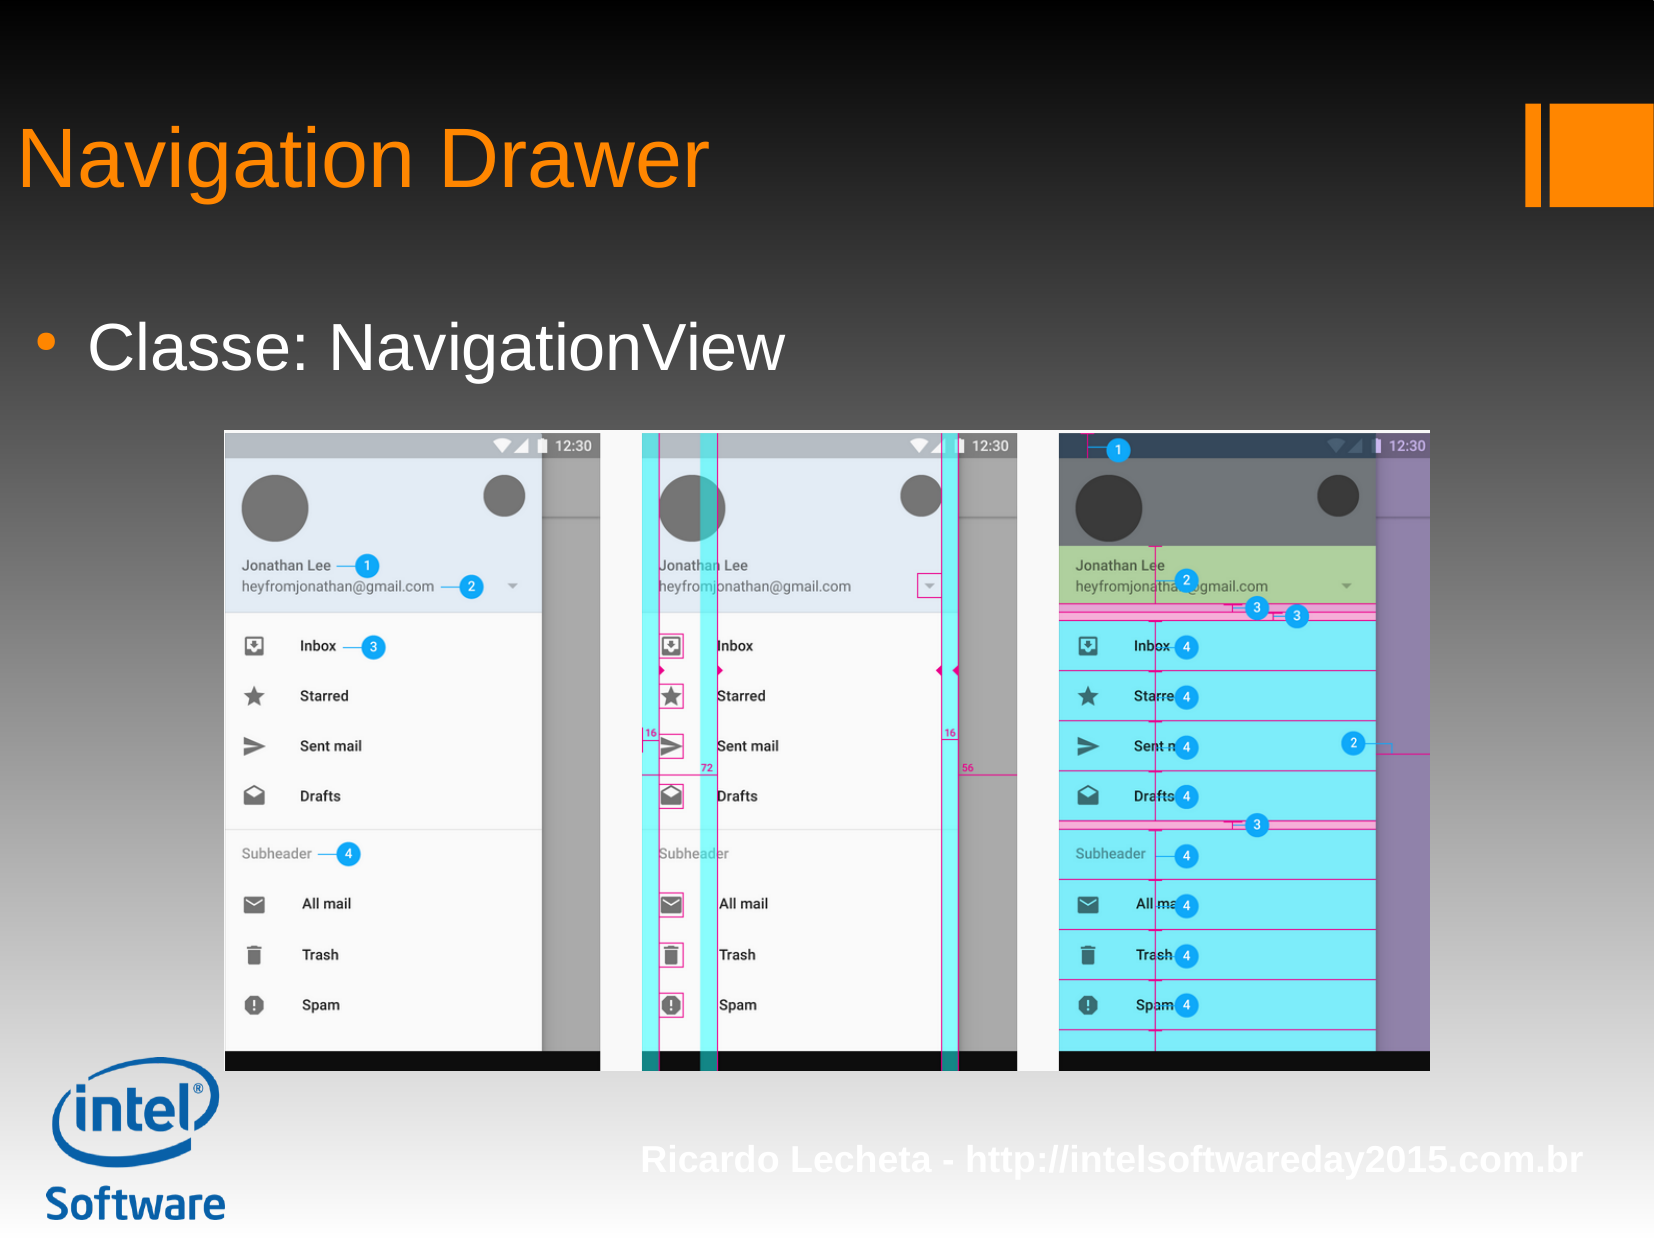

# Navigation Drawer
Classe: NavigationView
Ricardo Lecheta - http://intelsoftwareday2015.com.br